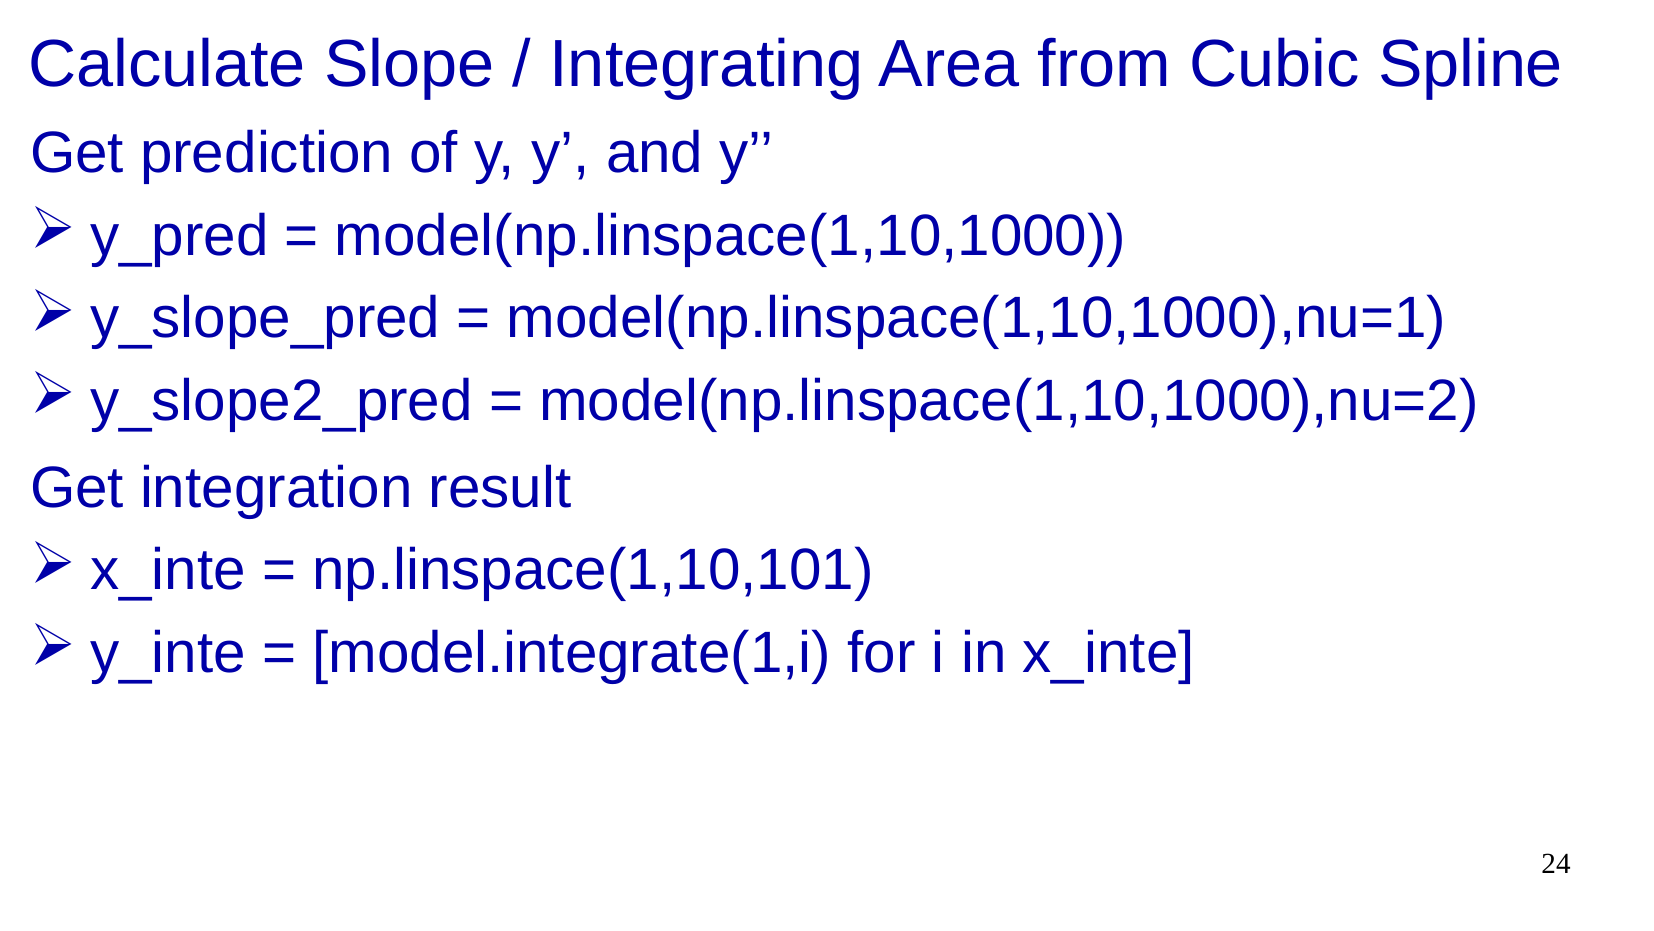

# Calculate Slope / Integrating Area from Cubic Spline
Get prediction of y, y’, and y’’
y_pred = model(np.linspace(1,10,1000))
y_slope_pred = model(np.linspace(1,10,1000),nu=1)
y_slope2_pred = model(np.linspace(1,10,1000),nu=2)
Get integration result
x_inte = np.linspace(1,10,101)
y_inte = [model.integrate(1,i) for i in x_inte]
24